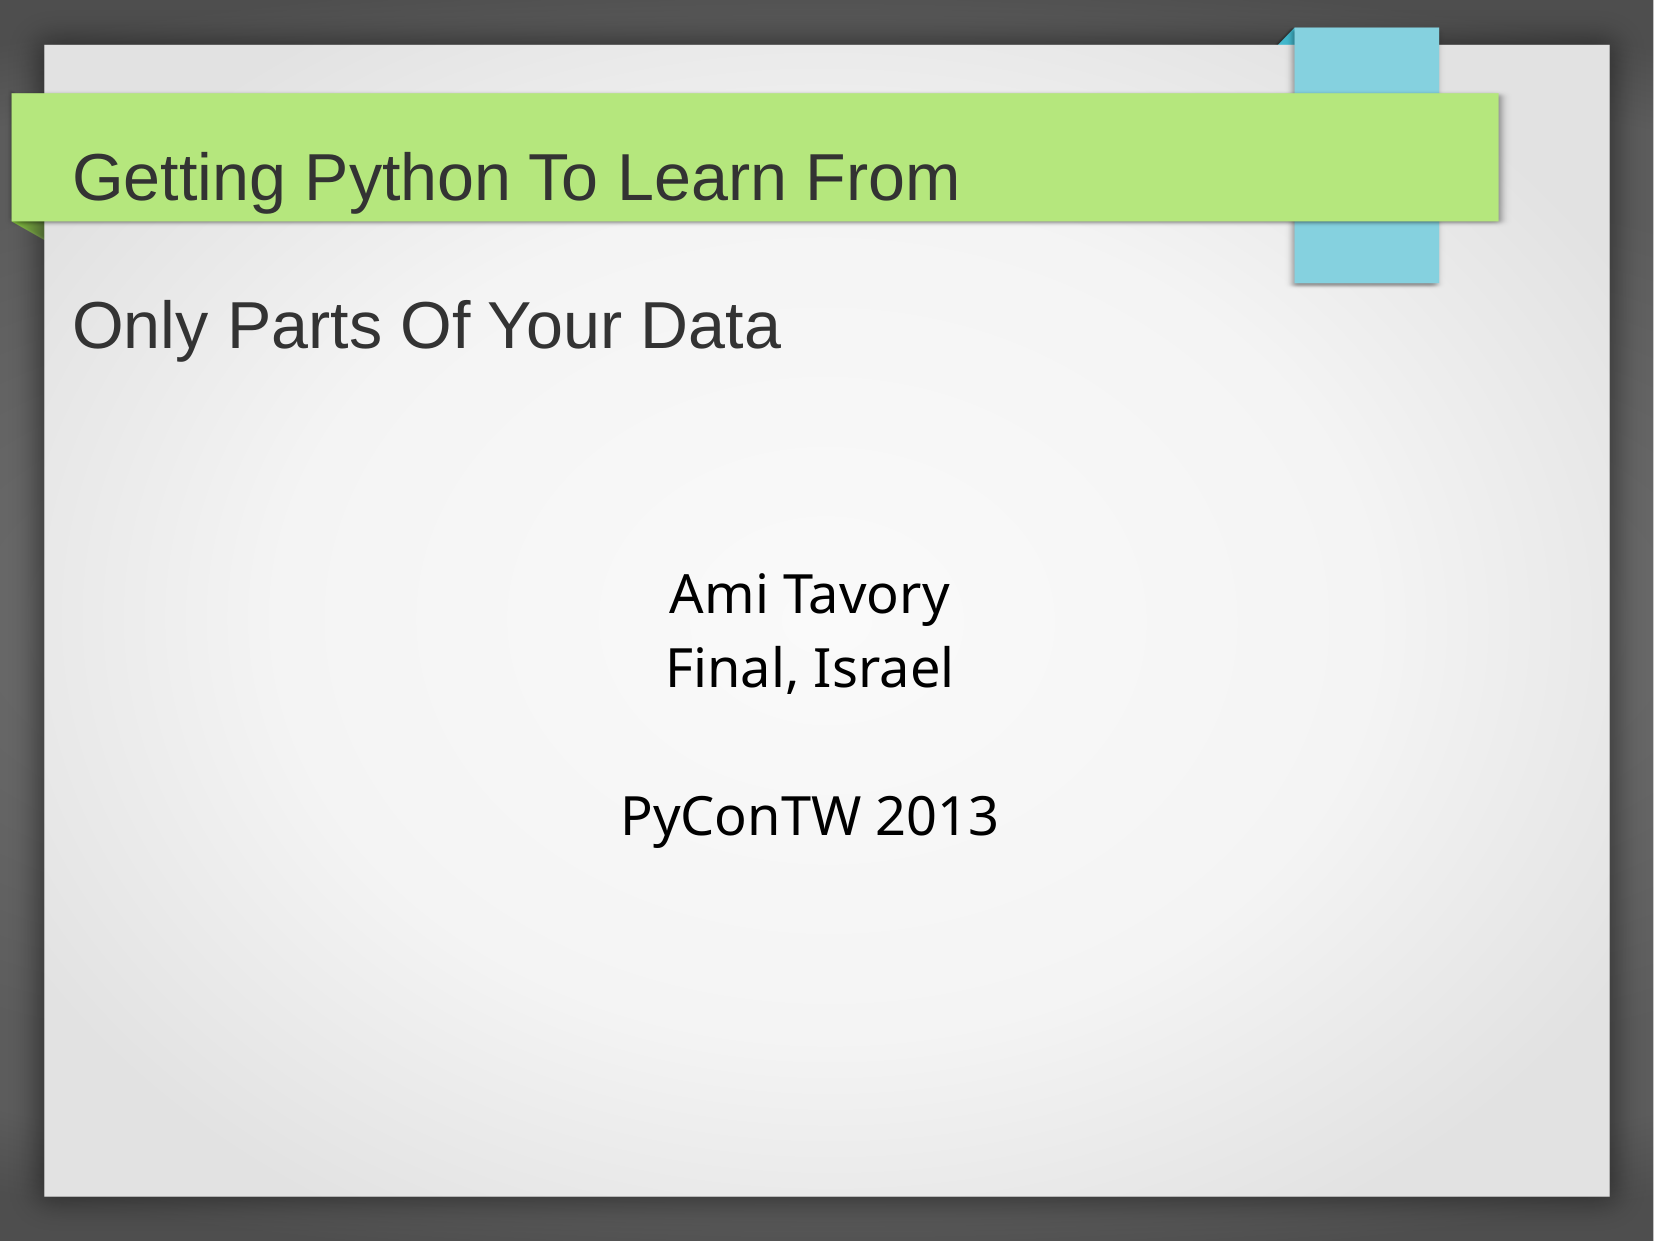

# Getting Python To Learn From Only Parts Of Your Data
Ami Tavory
Final, Israel
PyConTW 2013